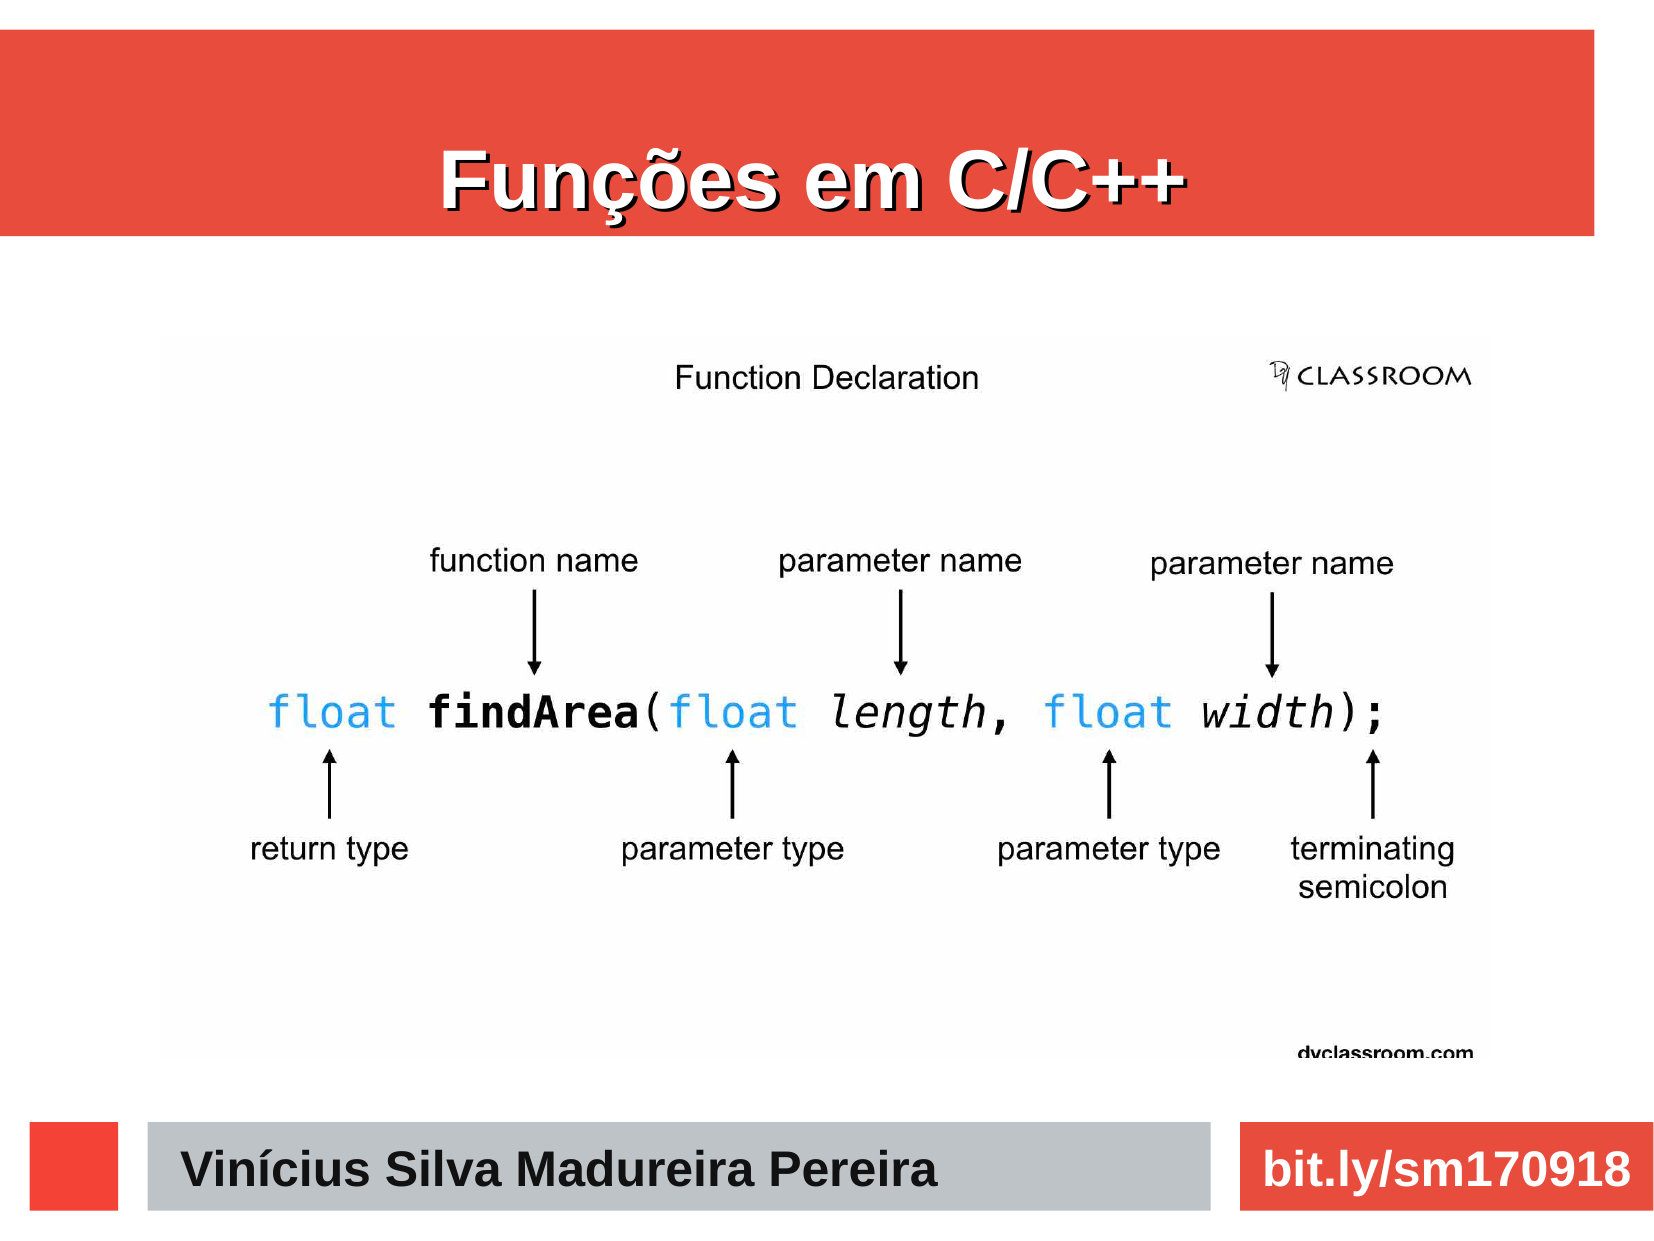

# Funções em C/C++
Vinícius Silva Madureira Pereira
bit.ly/sm170918